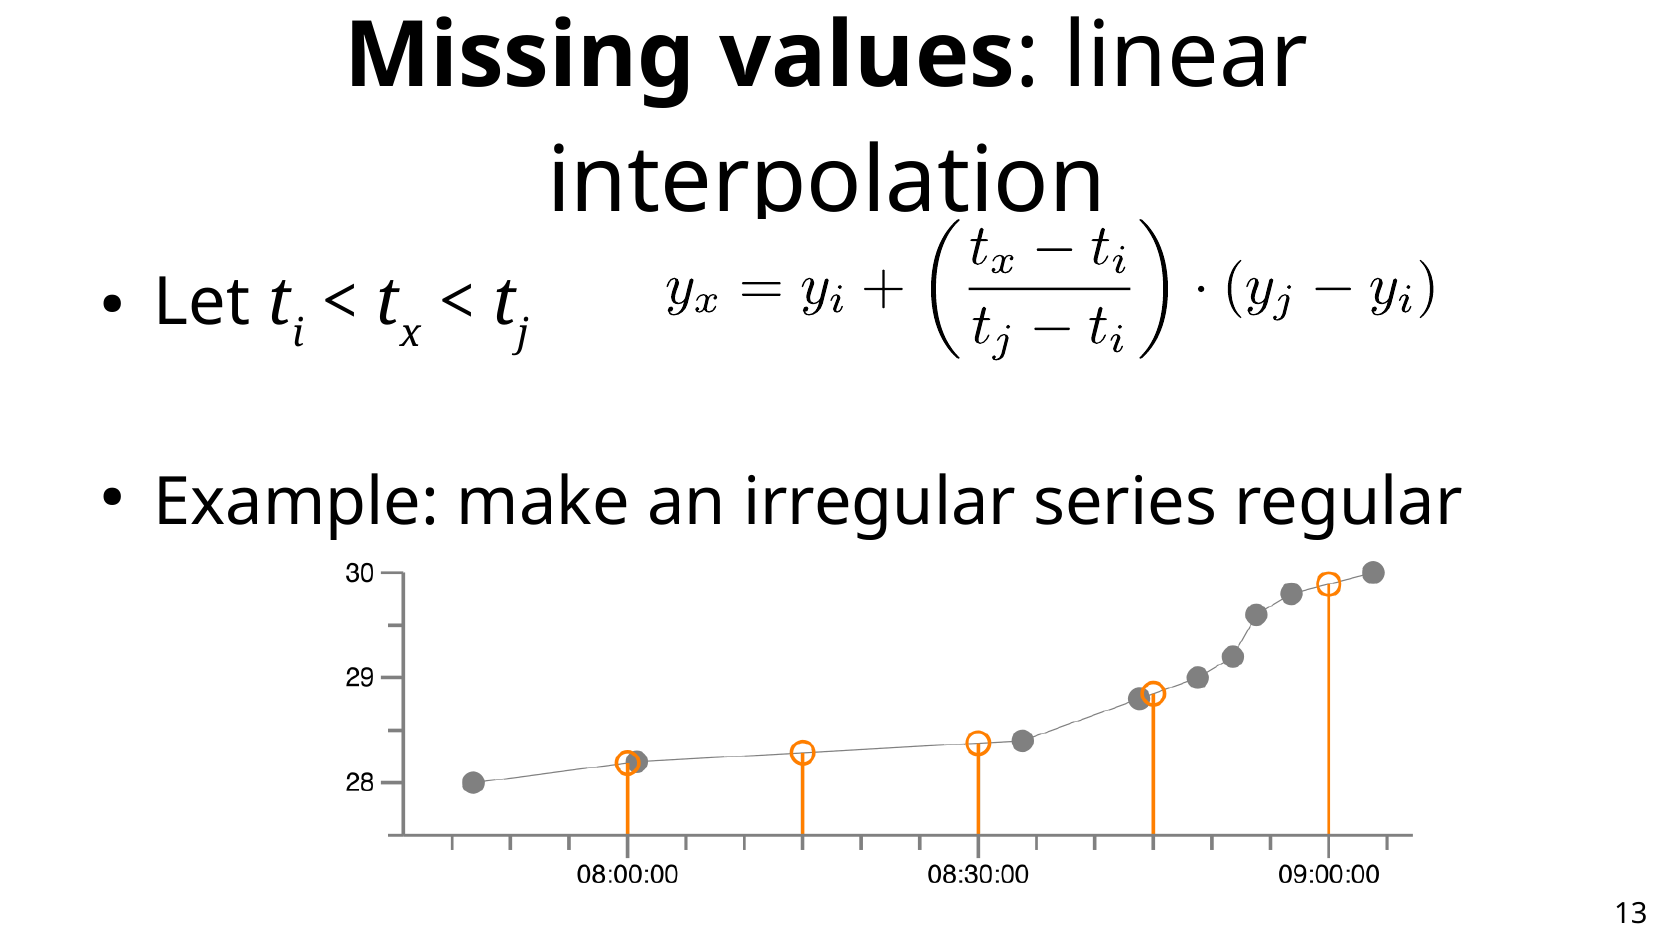

# Missing values: linear interpolation
Let ti < tx < tj
Example: make an irregular series regular
13